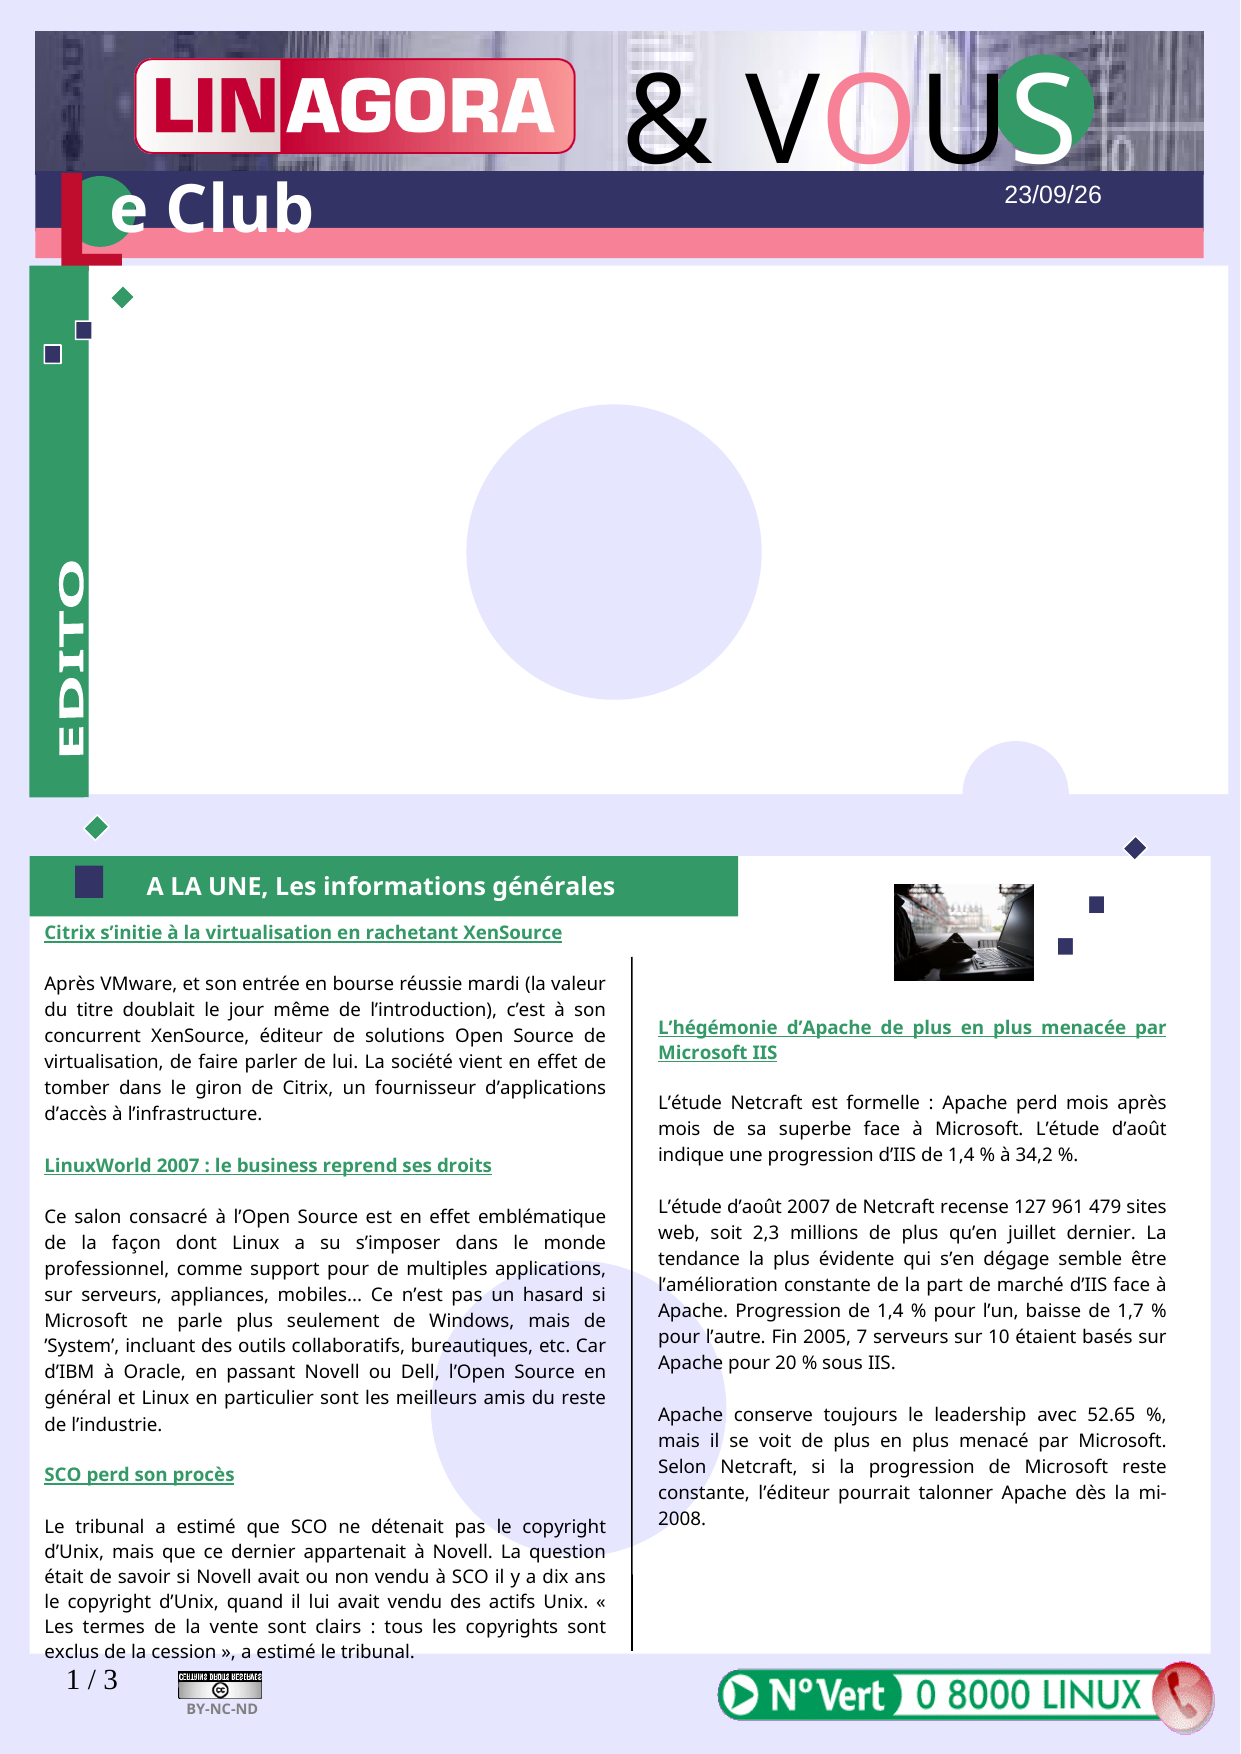

EDITO
A LA UNE, Les informations générales
Citrix s’initie à la virtualisation en rachetant XenSource
Après VMware, et son entrée en bourse réussie mardi (la valeur du titre doublait le jour même de l’introduction), c’est à son concurrent XenSource, éditeur de solutions Open Source de virtualisation, de faire parler de lui. La société vient en effet de tomber dans le giron de Citrix, un fournisseur d’applications d’accès à l’infrastructure.
LinuxWorld 2007 : le business reprend ses droits
Ce salon consacré à l’Open Source est en effet emblématique de la façon dont Linux a su s’imposer dans le monde professionnel, comme support pour de multiples applications, sur serveurs, appliances, mobiles... Ce n’est pas un hasard si Microsoft ne parle plus seulement de Windows, mais de ’System’, incluant des outils collaboratifs, bureautiques, etc. Car d’IBM à Oracle, en passant Novell ou Dell, l’Open Source en général et Linux en particulier sont les meilleurs amis du reste de l’industrie.
SCO perd son procès
Le tribunal a estimé que SCO ne détenait pas le copyright d’Unix, mais que ce dernier appartenait à Novell. La question était de savoir si Novell avait ou non vendu à SCO il y a dix ans le copyright d’Unix, quand il lui avait vendu des actifs Unix. « Les termes de la vente sont clairs : tous les copyrights sont exclus de la cession », a estimé le tribunal.
L’hégémonie d’Apache de plus en plus menacée par Microsoft IIS
L’étude Netcraft est formelle : Apache perd mois après mois de sa superbe face à Microsoft. L’étude d’août indique une progression d’IIS de 1,4 % à 34,2 %.
L’étude d’août 2007 de Netcraft recense 127 961 479 sites web, soit 2,3 millions de plus qu’en juillet dernier. La tendance la plus évidente qui s’en dégage semble être l’amélioration constante de la part de marché d’IIS face à Apache. Progression de 1,4 % pour l’un, baisse de 1,7 % pour l’autre. Fin 2005, 7 serveurs sur 10 étaient basés sur Apache pour 20 % sous IIS.
Apache conserve toujours le leadership avec 52.65 %, mais il se voit de plus en plus menacé par Microsoft. Selon Netcraft, si la progression de Microsoft reste constante, l’éditeur pourrait talonner Apache dès la mi-2008.
1